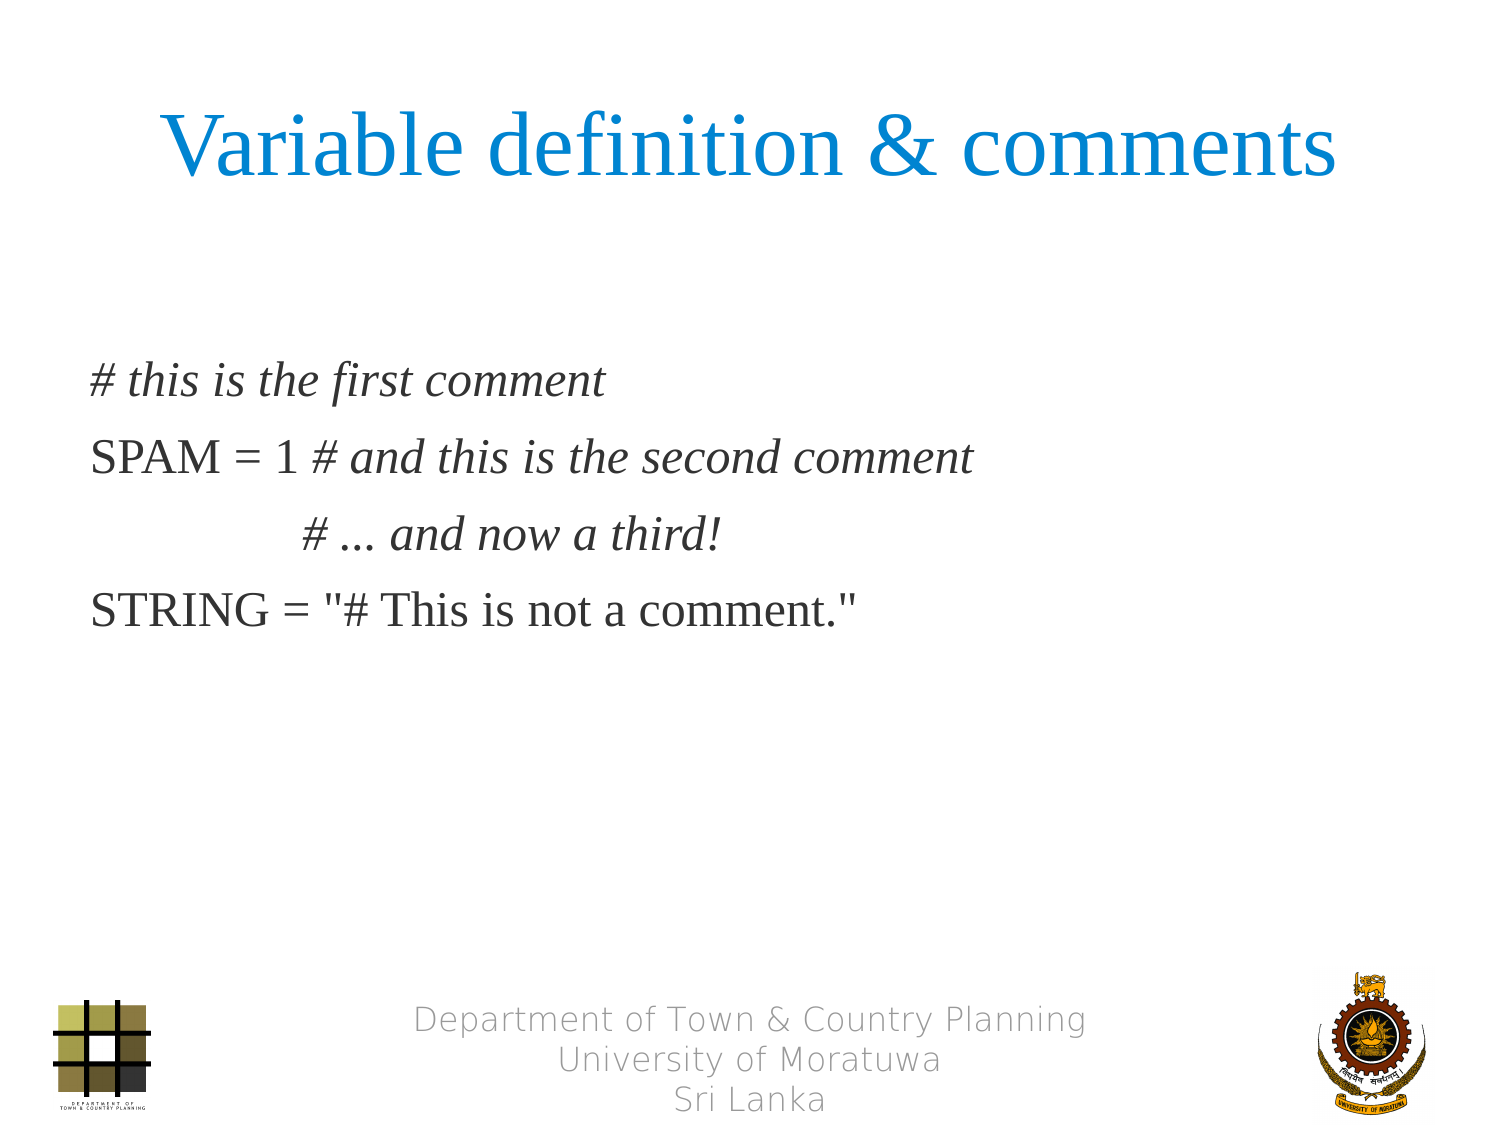

# Variable definition & comments
# this is the first comment
SPAM = 1 # and this is the second comment
 # ... and now a third!
STRING = "# This is not a comment."